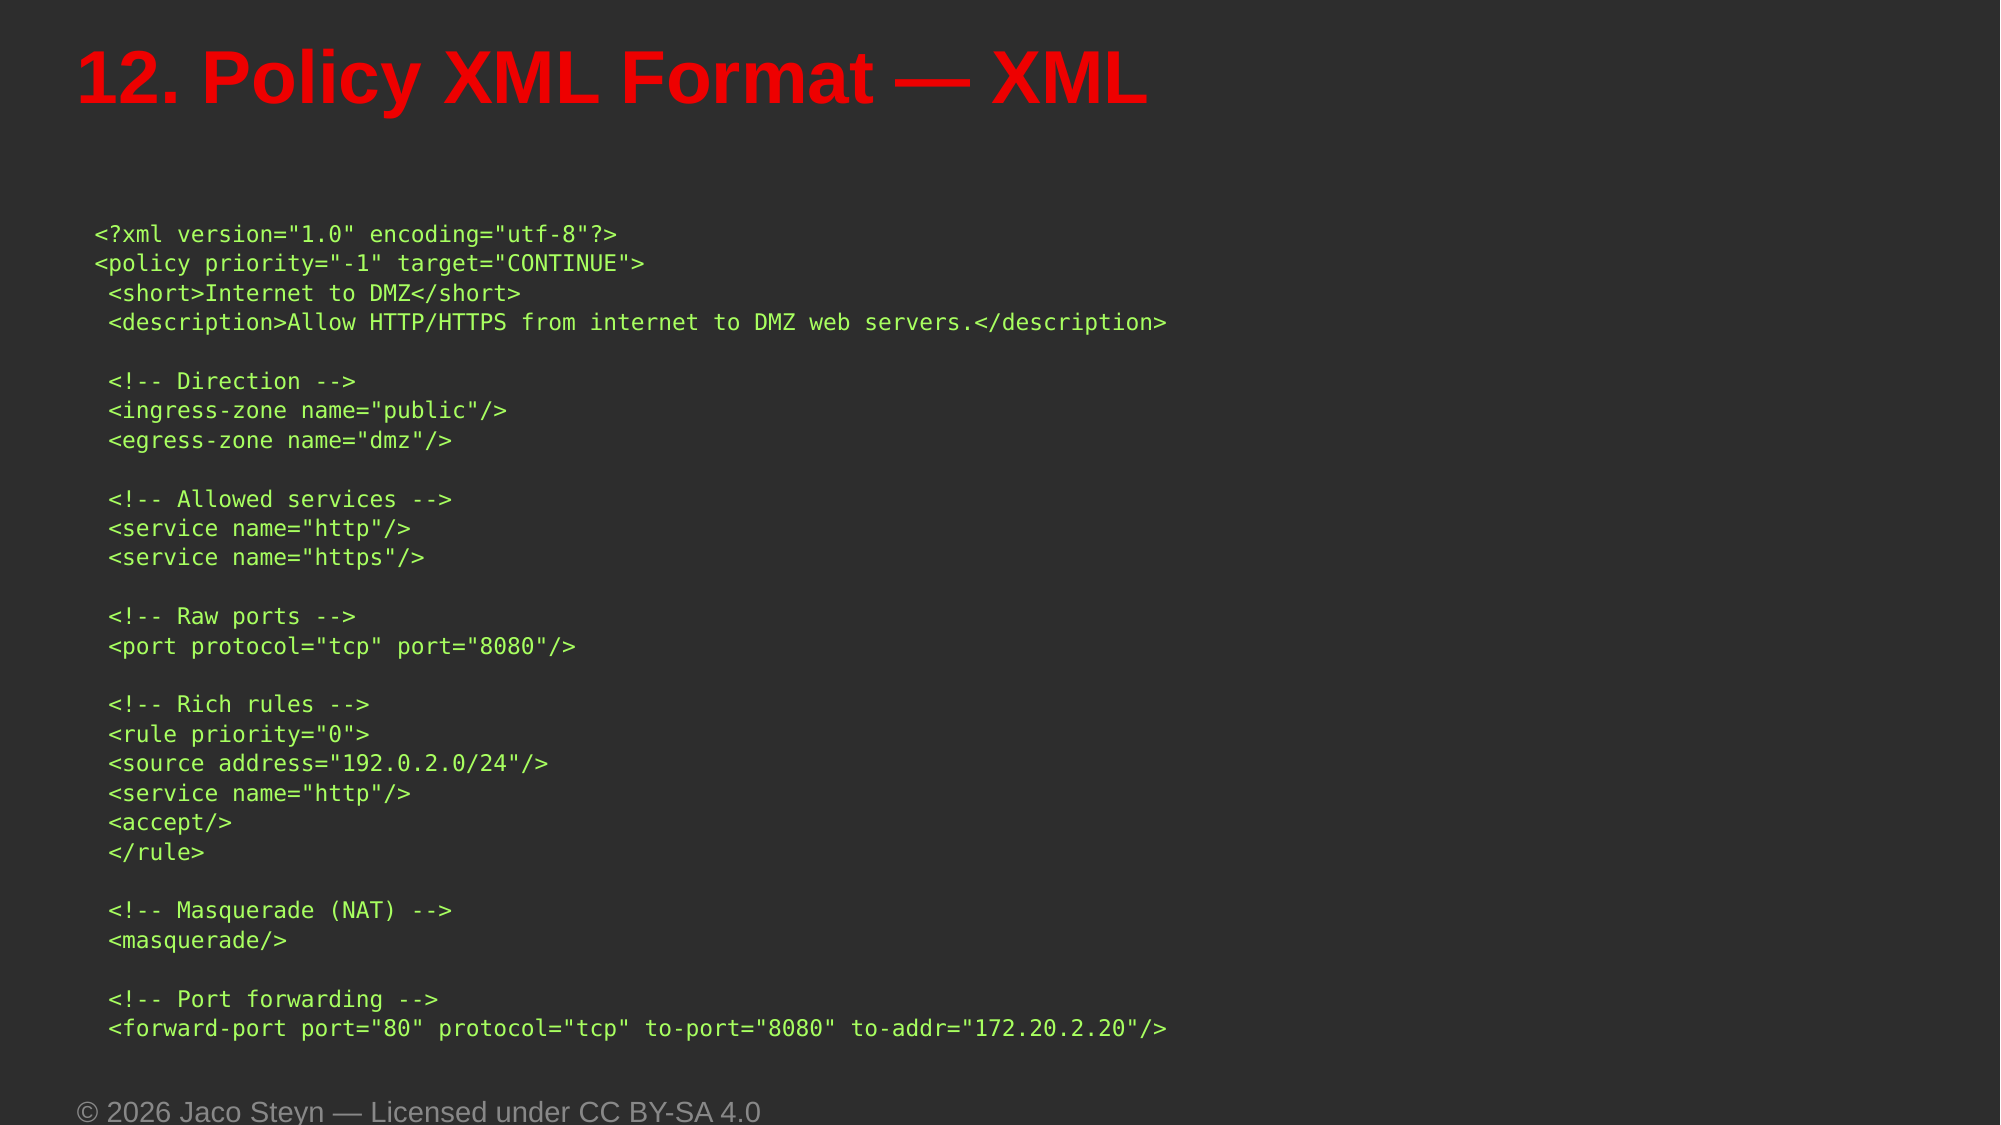

12. Policy XML Format — XML
<?xml version="1.0" encoding="utf-8"?>
<policy priority="-1" target="CONTINUE">
 <short>Internet to DMZ</short>
 <description>Allow HTTP/HTTPS from internet to DMZ web servers.</description>
 <!-- Direction -->
 <ingress-zone name="public"/>
 <egress-zone name="dmz"/>
 <!-- Allowed services -->
 <service name="http"/>
 <service name="https"/>
 <!-- Raw ports -->
 <port protocol="tcp" port="8080"/>
 <!-- Rich rules -->
 <rule priority="0">
 <source address="192.0.2.0/24"/>
 <service name="http"/>
 <accept/>
 </rule>
 <!-- Masquerade (NAT) -->
 <masquerade/>
 <!-- Port forwarding -->
 <forward-port port="80" protocol="tcp" to-port="8080" to-addr="172.20.2.20"/>
© 2026 Jaco Steyn — Licensed under CC BY-SA 4.0